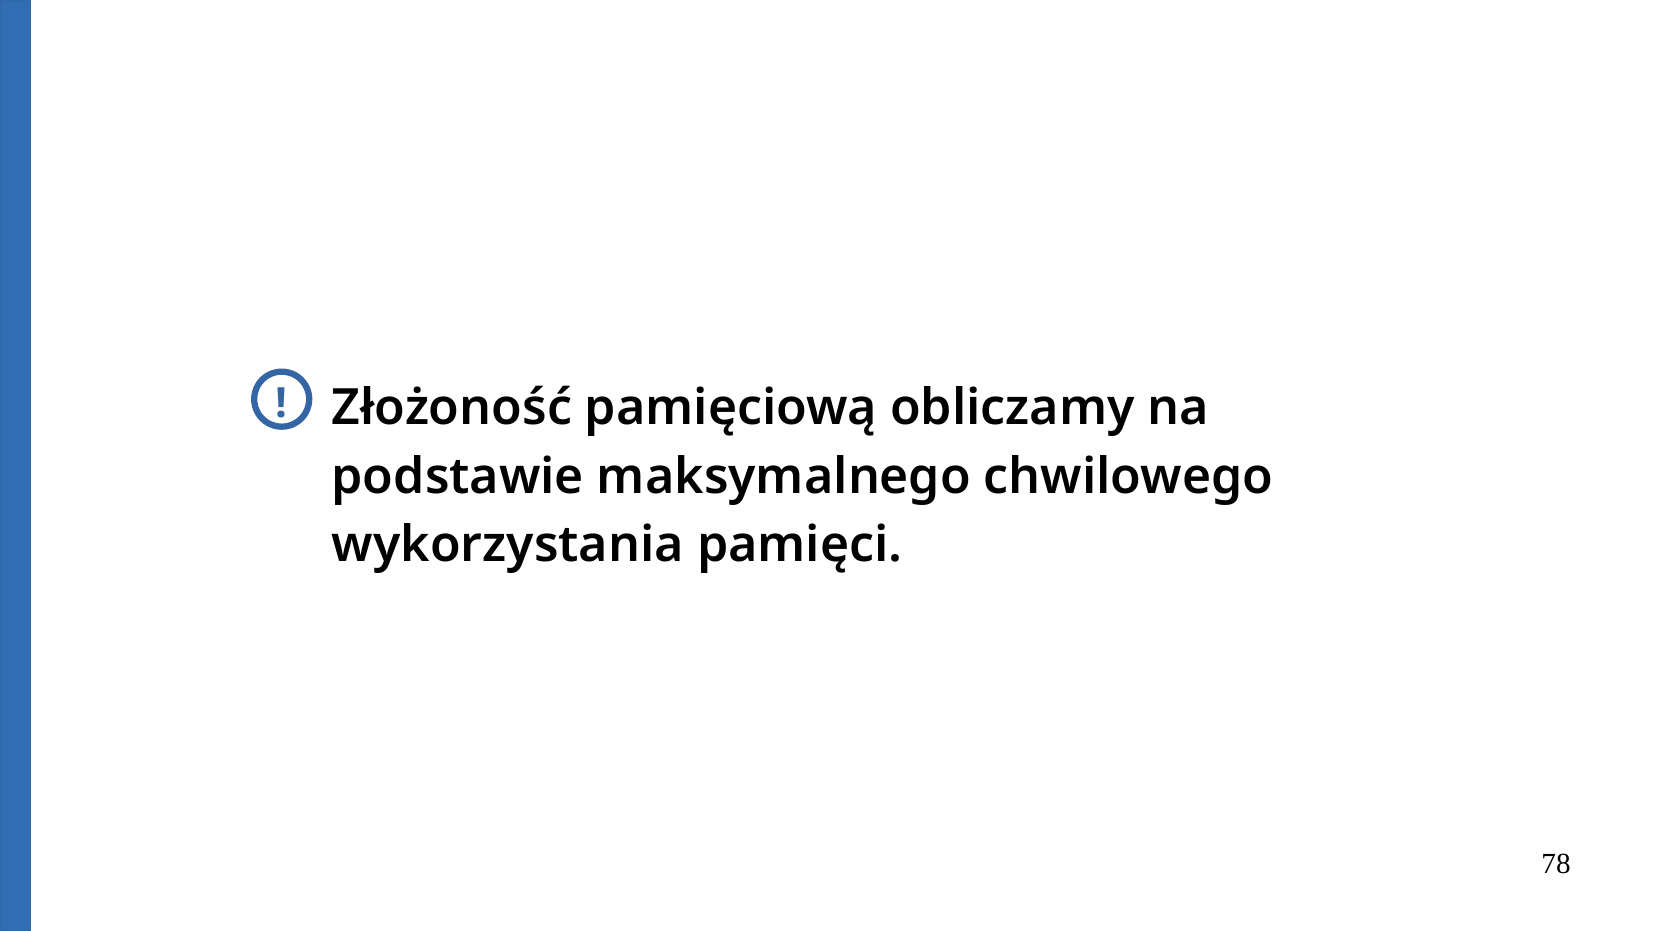

Złożoność pamięciową obliczamy na podstawie maksymalnego chwilowego wykorzystania pamięci.
!
!
!
78